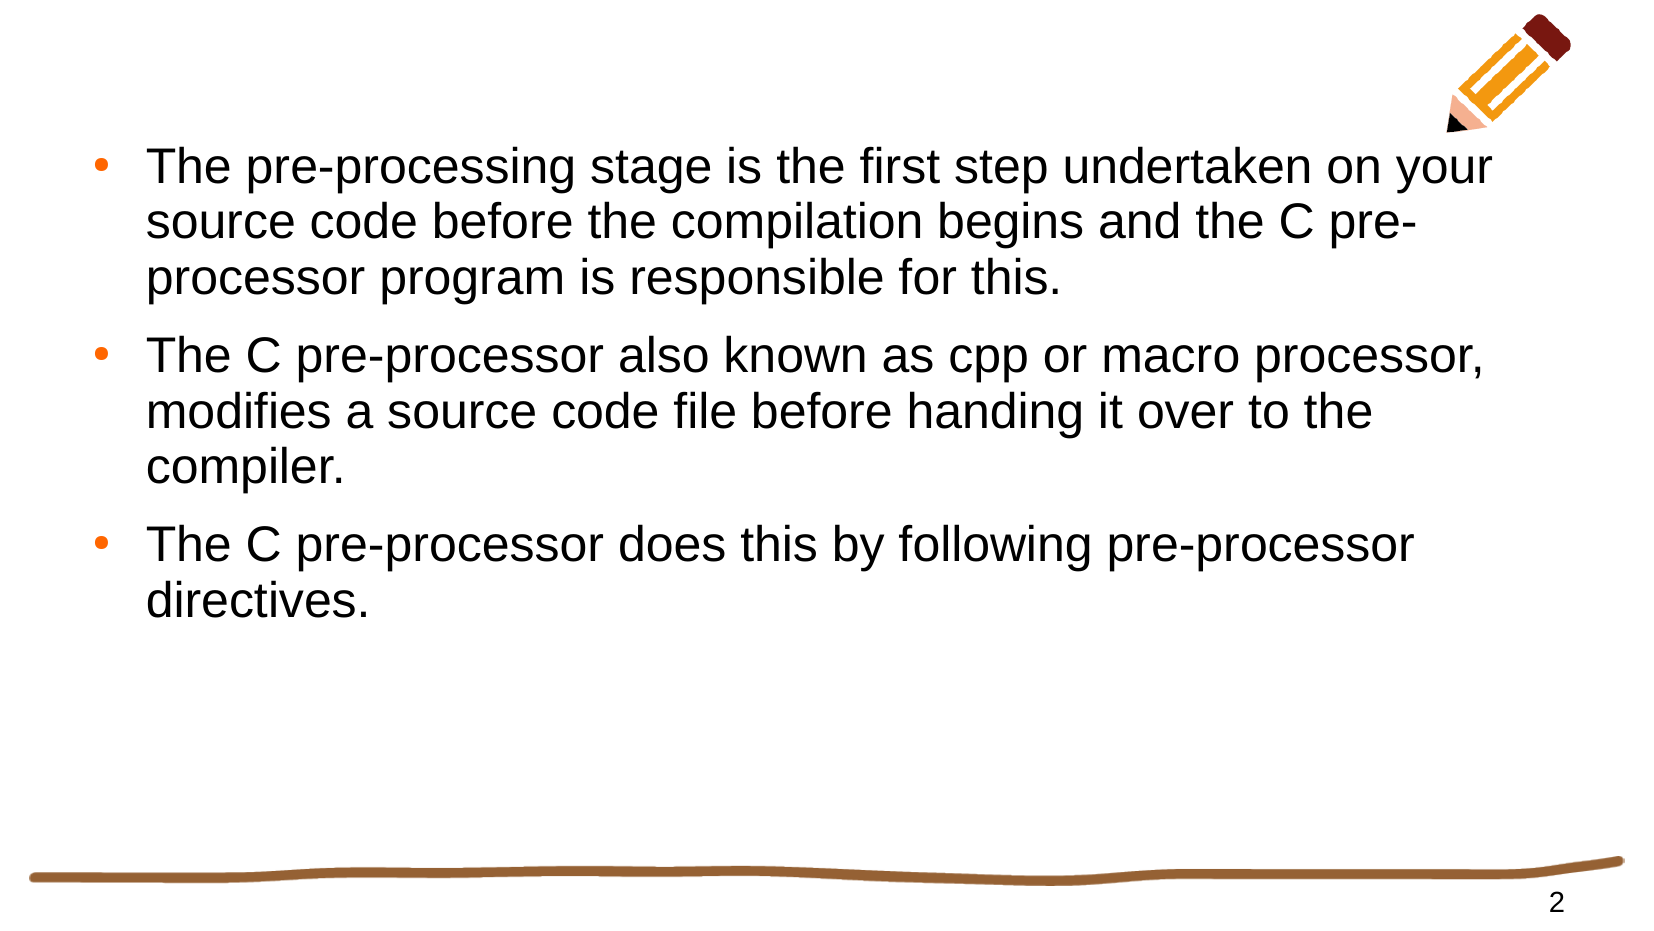

# The pre-processing stage is the first step undertaken on your source code before the compilation begins and the C pre-processor program is responsible for this.
The C pre-processor also known as cpp or macro processor, modifies a source code file before handing it over to the compiler.
The C pre-processor does this by following pre-processor directives.
2